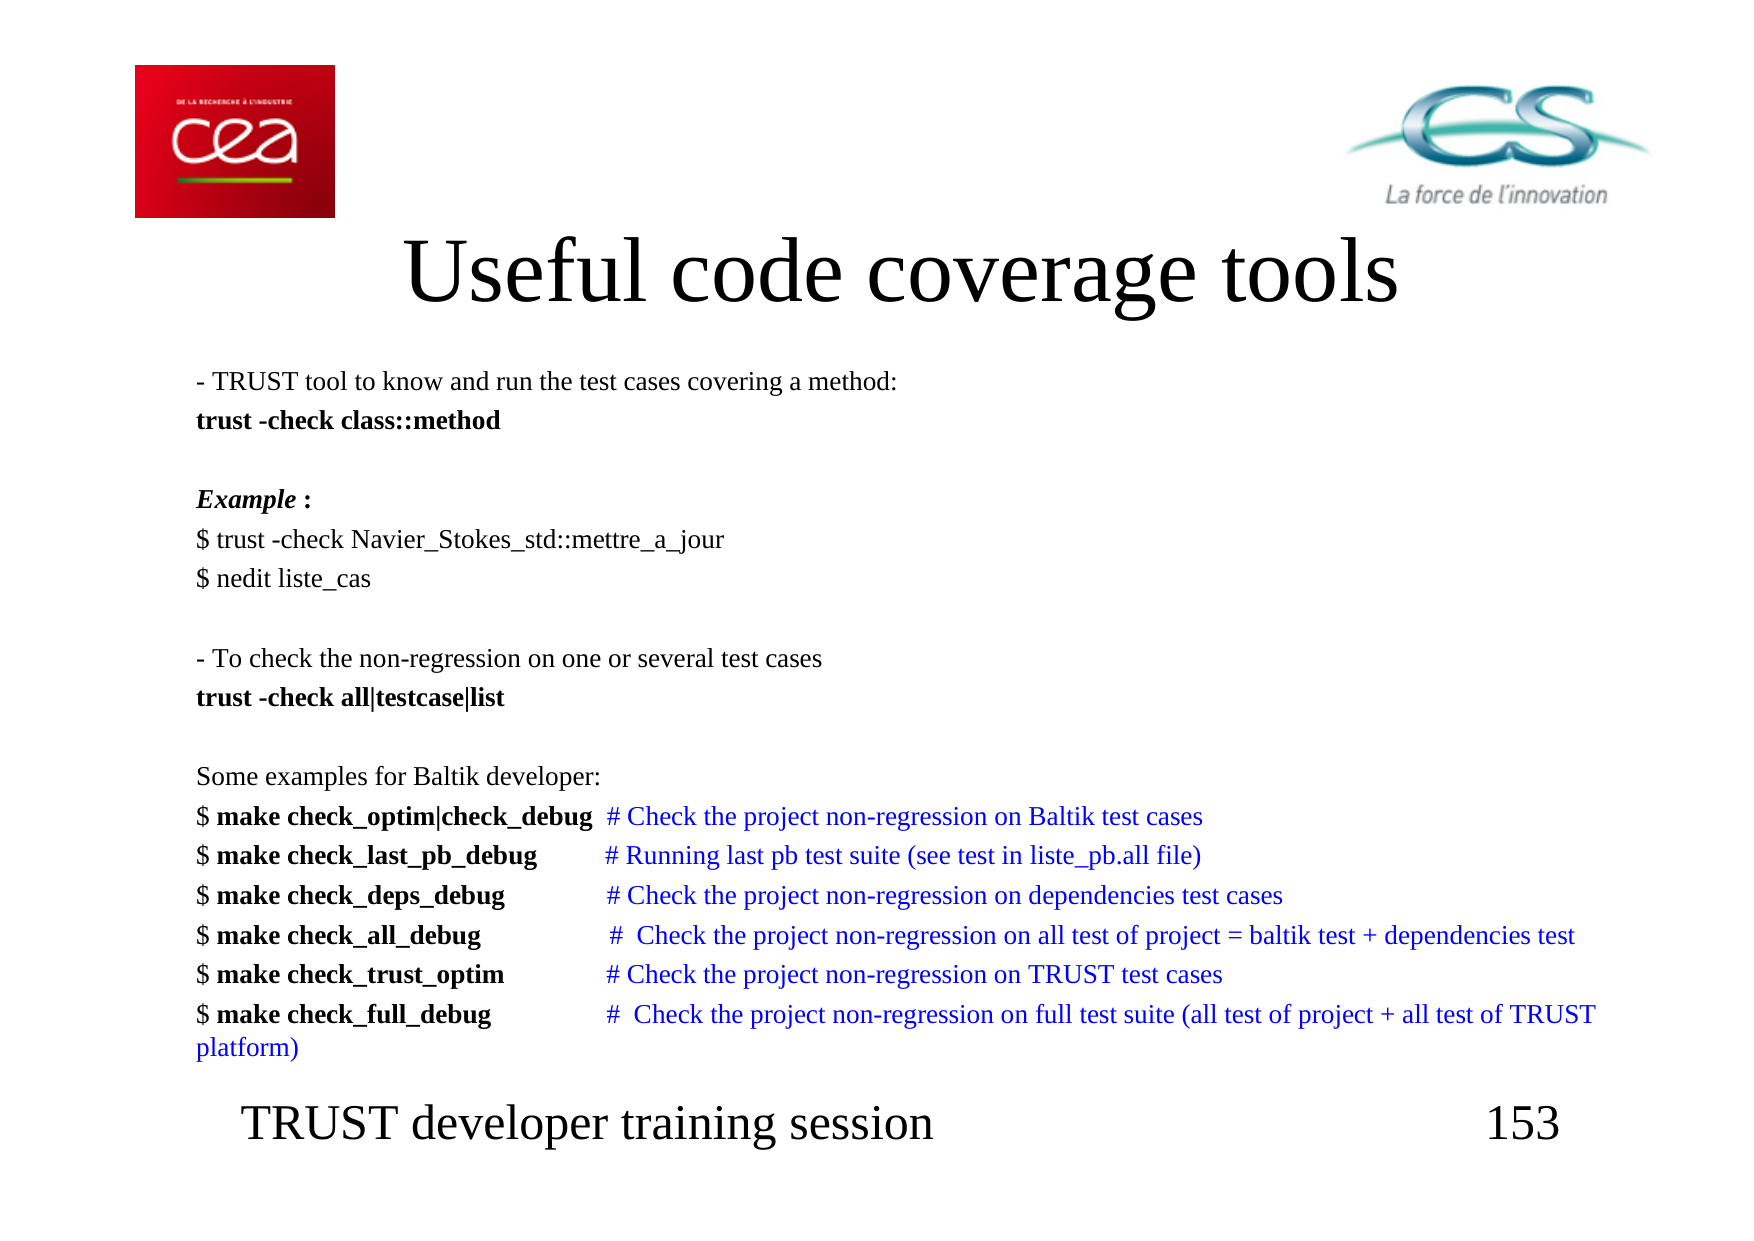

# Useful code coverage tools
- TRUST tool to know and run the test cases covering a method:
trust -check class::method
Example :
$ trust -check Navier_Stokes_std::mettre_a_jour
$ nedit liste_cas
- To check the non-regression on one or several test cases
trust -check all|testcase|list
Some examples for Baltik developer:
$ make check_optim|check_debug # Check the project non-regression on Baltik test cases
$ make check_last_pb_debug # Running last pb test suite (see test in liste_pb.all file)
$ make check_deps_debug # Check the project non-regression on dependencies test cases
$ make check_all_debug # Check the project non-regression on all test of project = baltik test + dependencies test
$ make check_trust_optim # Check the project non-regression on TRUST test cases
$ make check_full_debug # Check the project non-regression on full test suite (all test of project + all test of TRUST platform)
TRUST developer training session
153